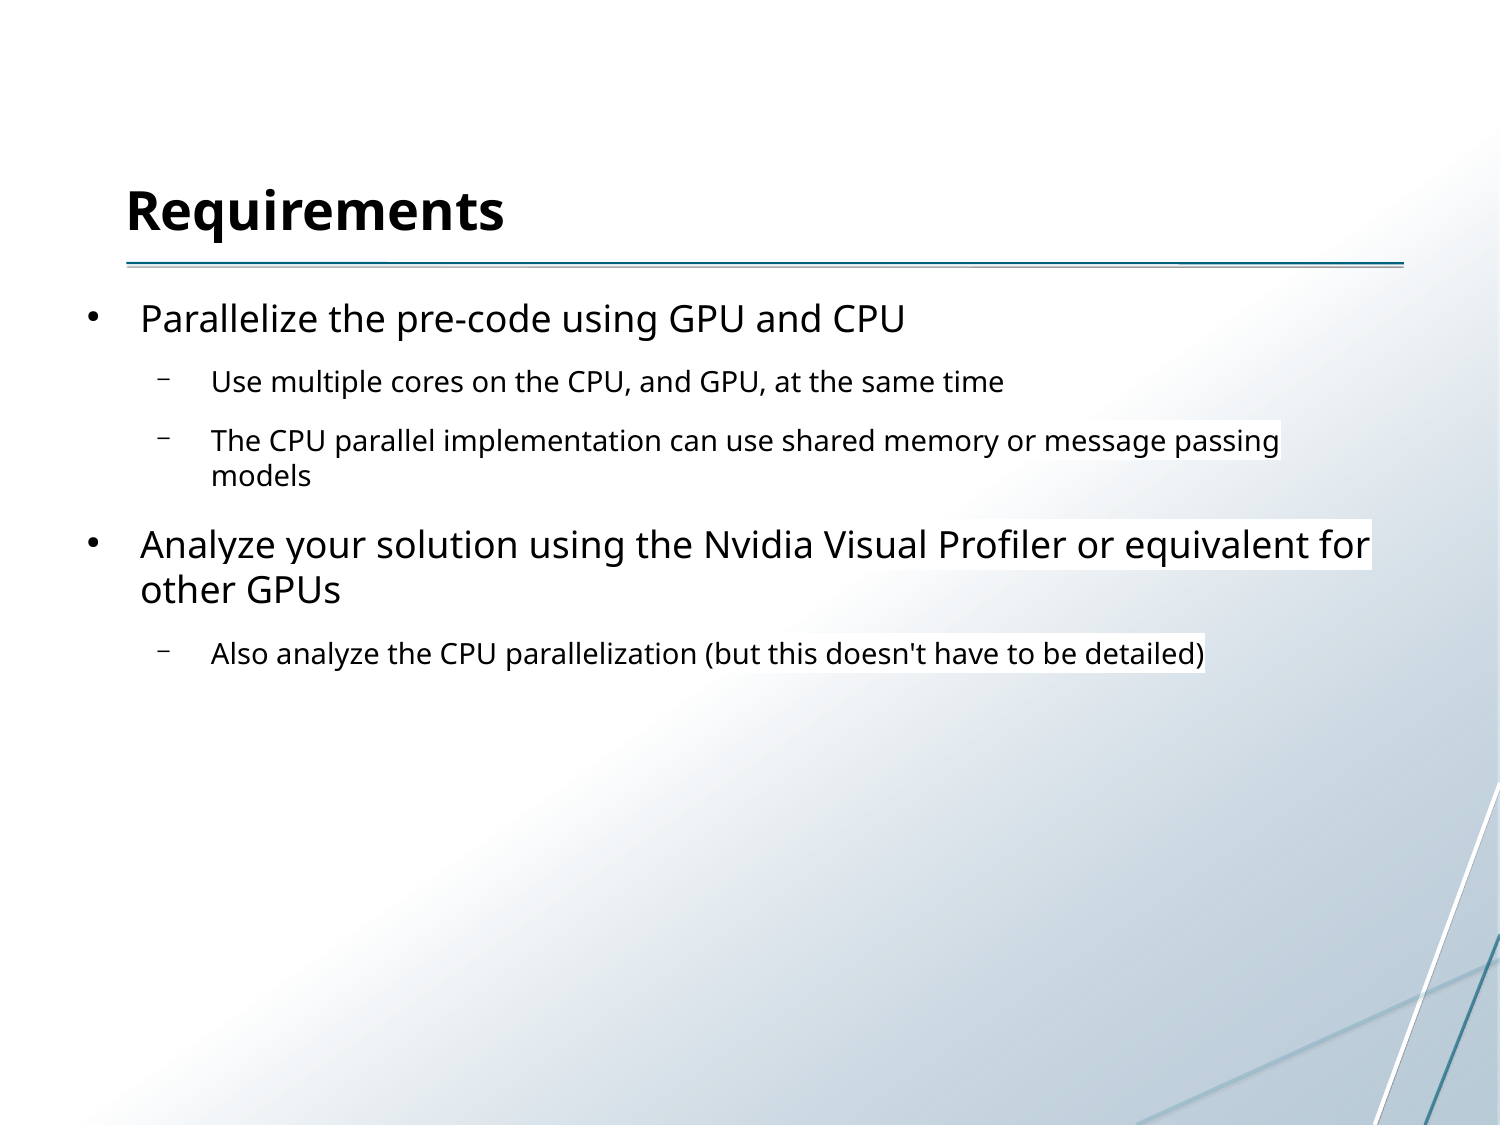

# Requirements
Parallelize the pre-code using GPU and CPU
Use multiple cores on the CPU, and GPU, at the same time
The CPU parallel implementation can use shared memory or message passing models
Analyze your solution using the Nvidia Visual Profiler or equivalent for other GPUs
Also analyze the CPU parallelization (but this doesn't have to be detailed)